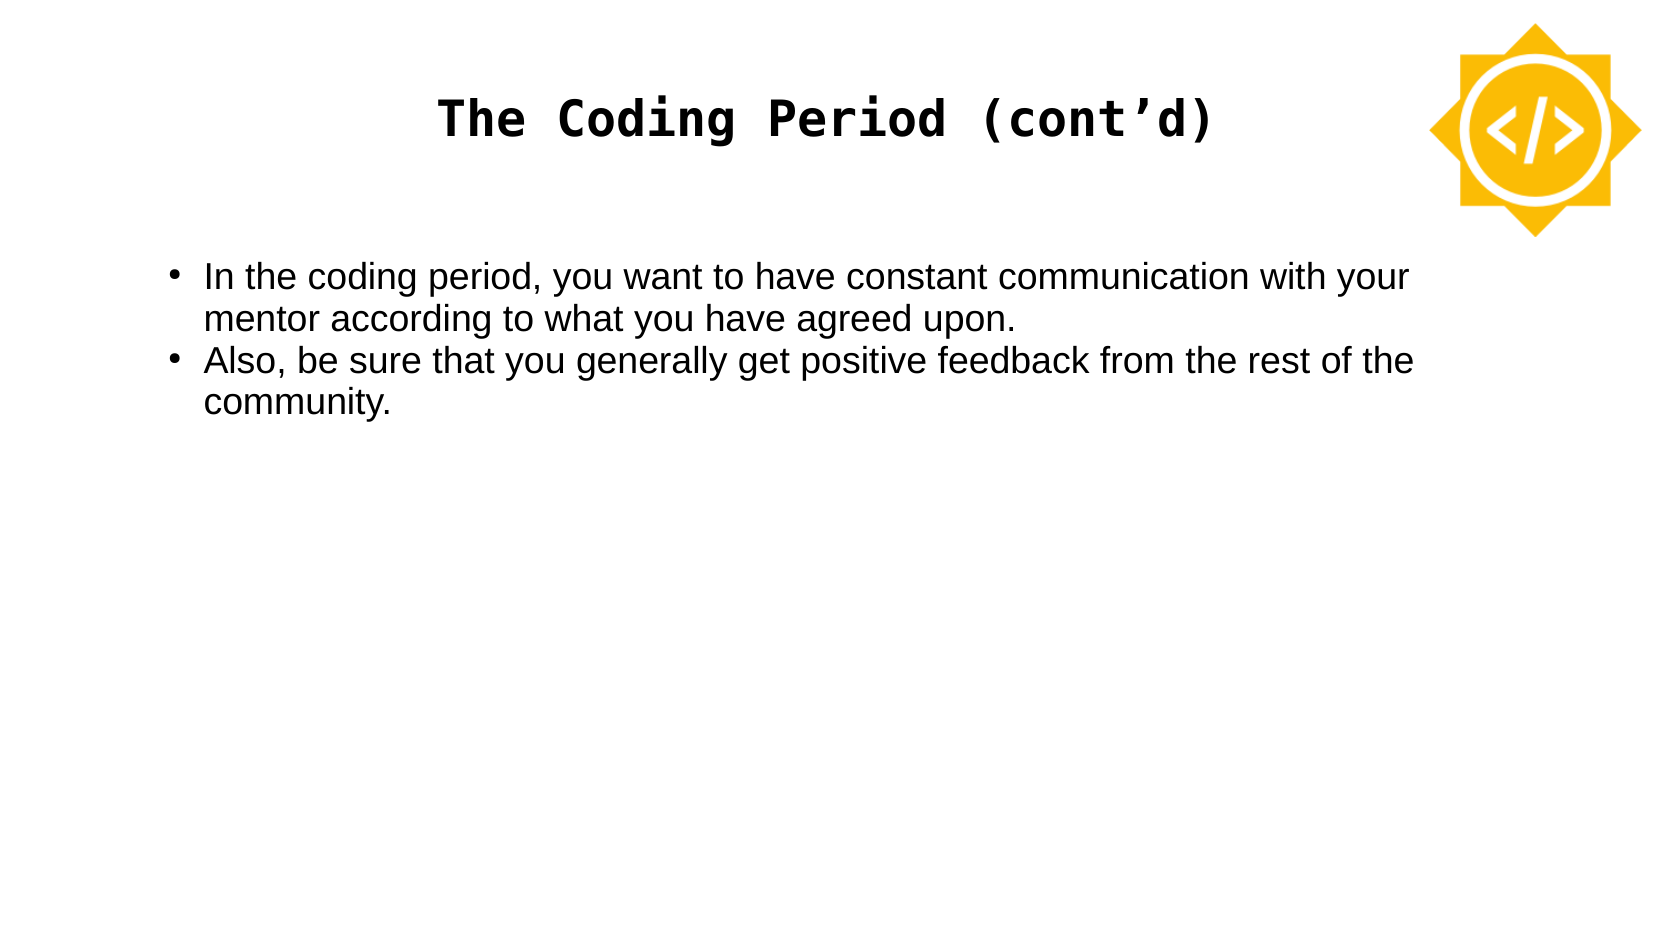

The Coding Period (cont’d)
In the coding period, you want to have constant communication with your mentor according to what you have agreed upon.
Also, be sure that you generally get positive feedback from the rest of the community.